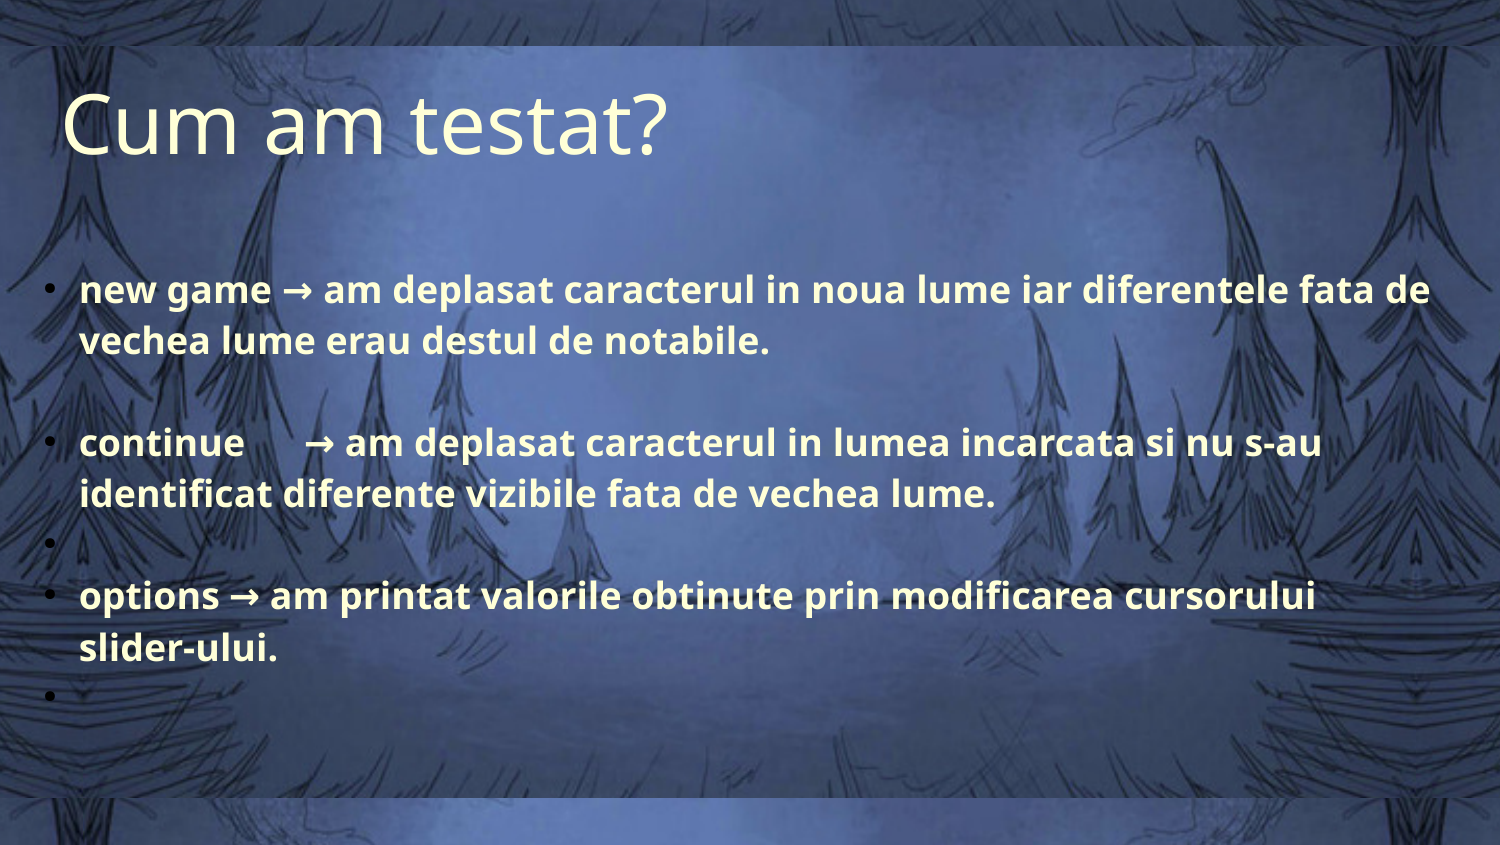

# Cum am testat?
new game → am deplasat caracterul in noua lume iar diferentele fata de vechea lume erau destul de notabile.
continue	→ am deplasat caracterul in lumea incarcata si nu s-au identificat diferente vizibile fata de vechea lume.
options	→ am printat valorile obtinute prin modificarea cursorului slider-ului.